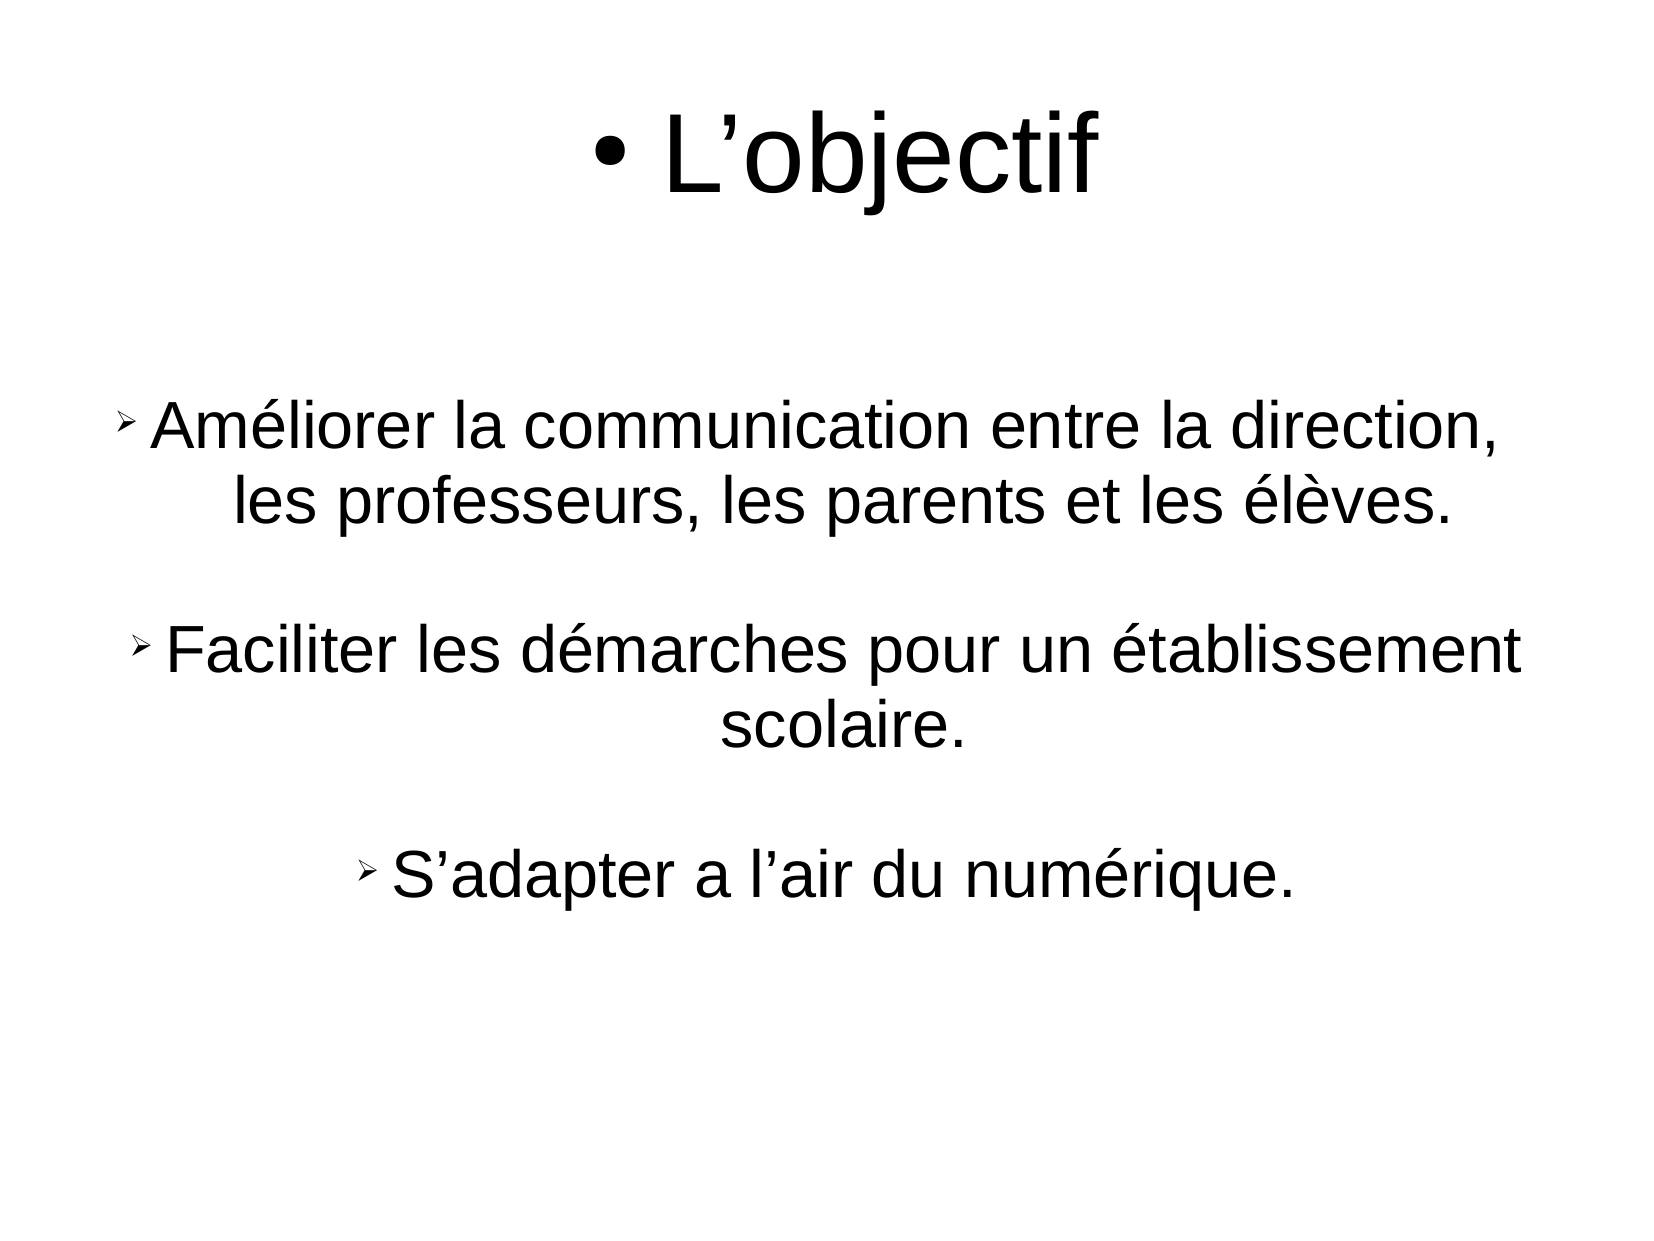

# L’objectif
Améliorer la communication entre la direction, les professeurs, les parents et les élèves.
Faciliter les démarches pour un établissement scolaire.
S’adapter a l’air du numérique.